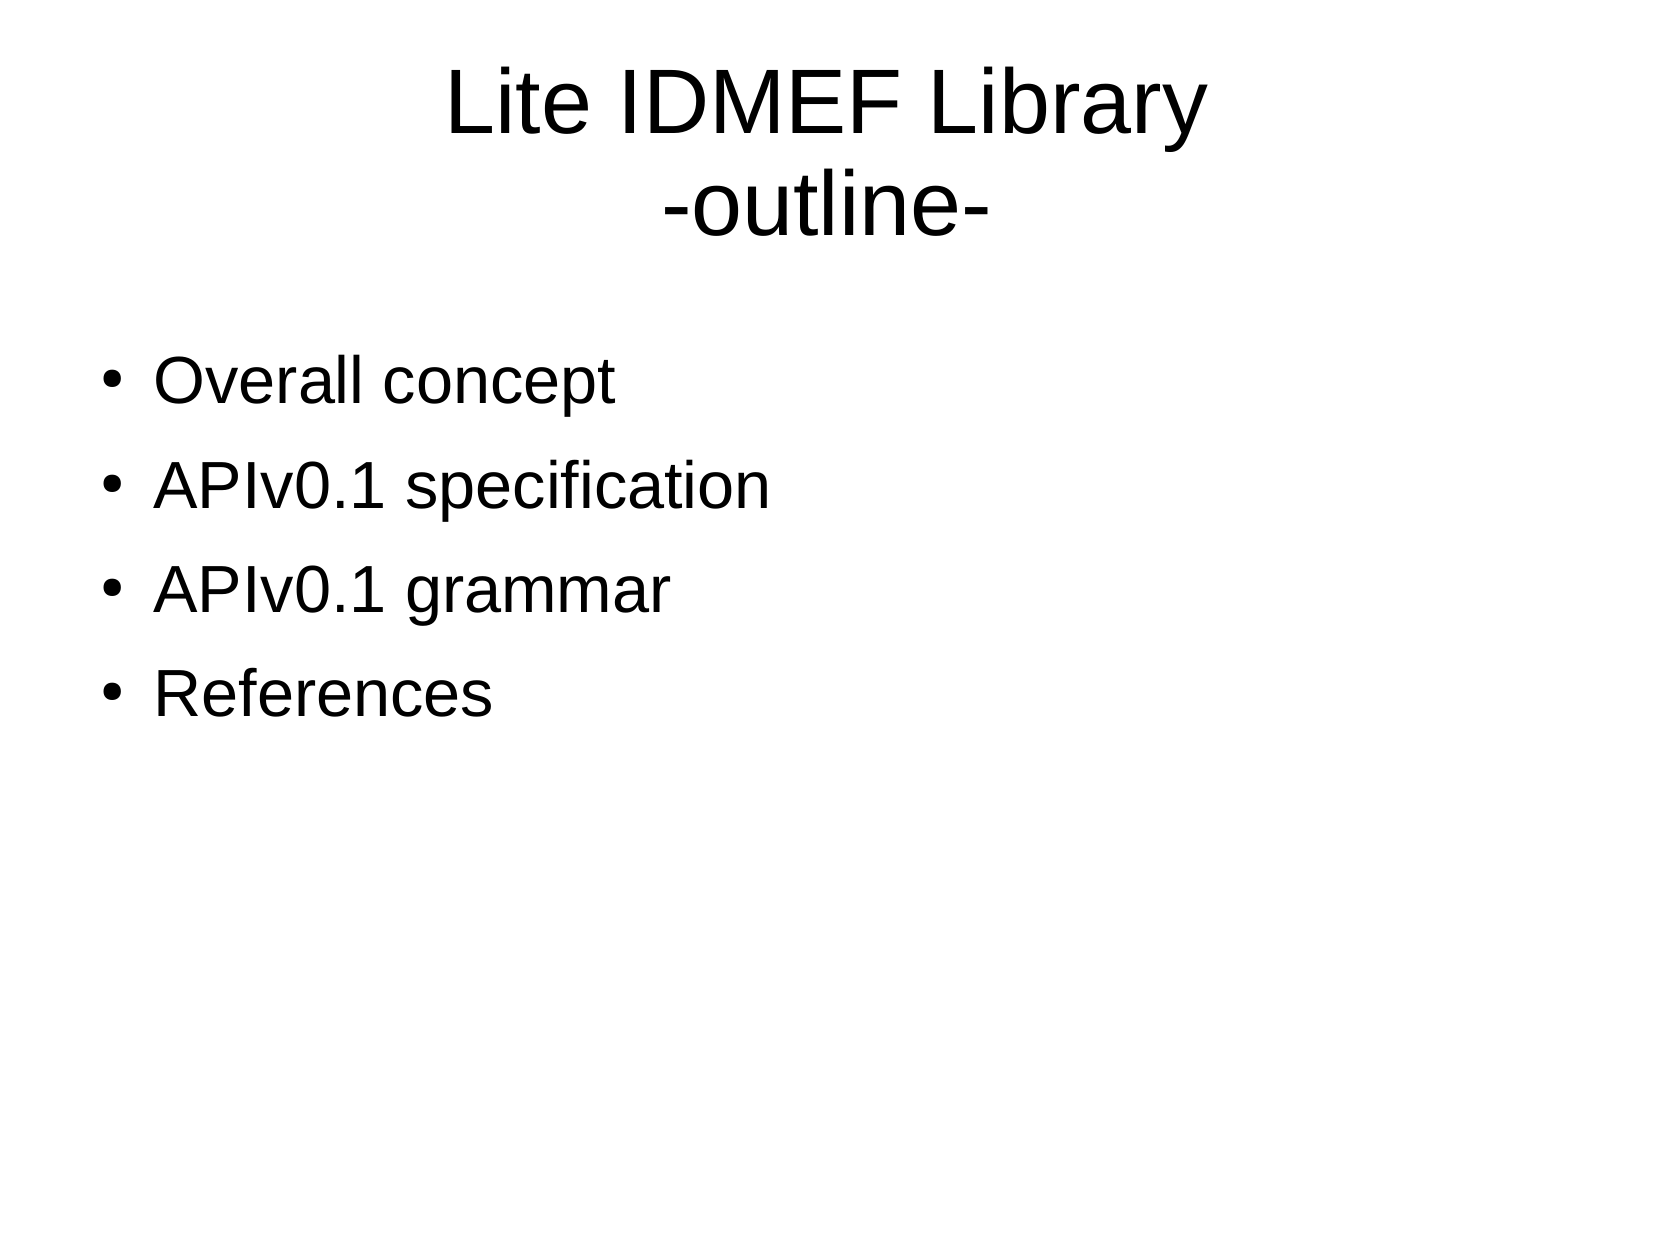

# Lite IDMEF Library -outline-
Overall concept
APIv0.1 specification
APIv0.1 grammar
References